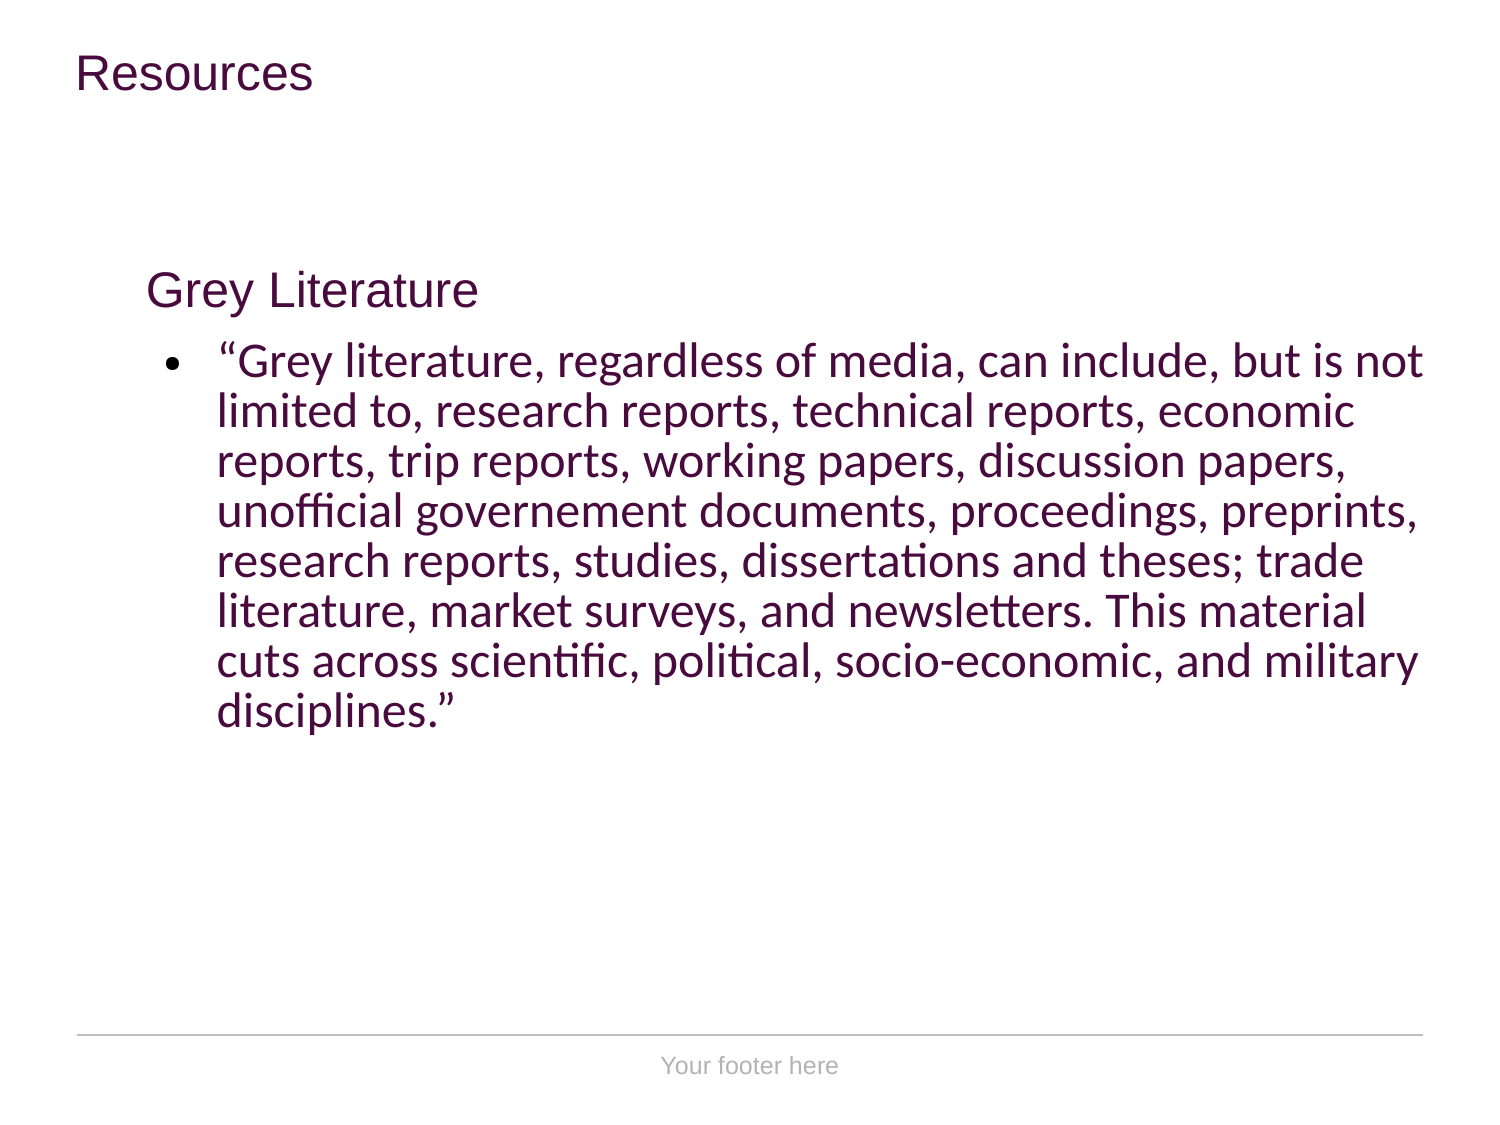

# Resources
Grey Literature
“Grey literature, regardless of media, can include, but is not limited to, research reports, technical reports, economic reports, trip reports, working papers, discussion papers, unofficial governement documents, proceedings, preprints, research reports, studies, dissertations and theses; trade literature, market surveys, and newsletters. This material cuts across scientific, political, socio-economic, and military disciplines.”
Nigerian Oil Fields